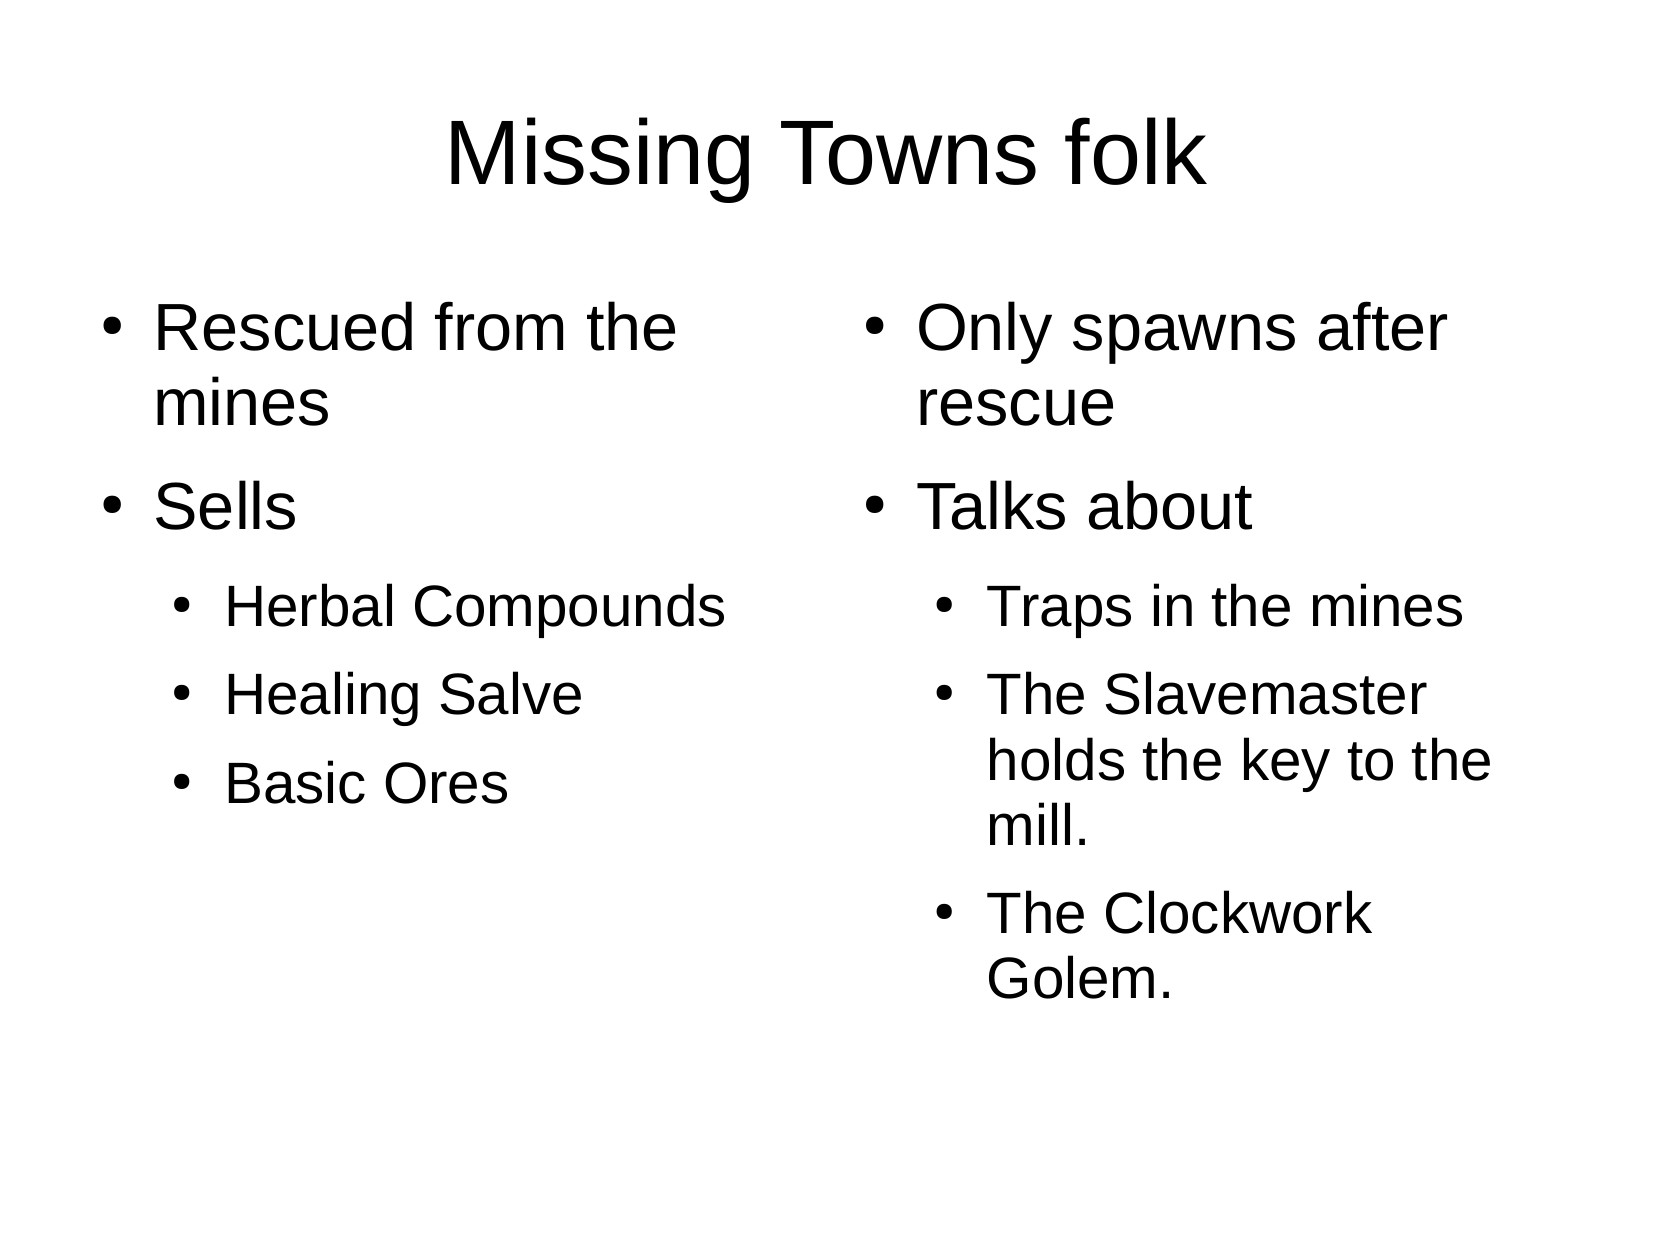

# Missing Towns folk
Rescued from the mines
Sells
Herbal Compounds
Healing Salve
Basic Ores
Only spawns after rescue
Talks about
Traps in the mines
The Slavemaster holds the key to the mill.
The Clockwork Golem.